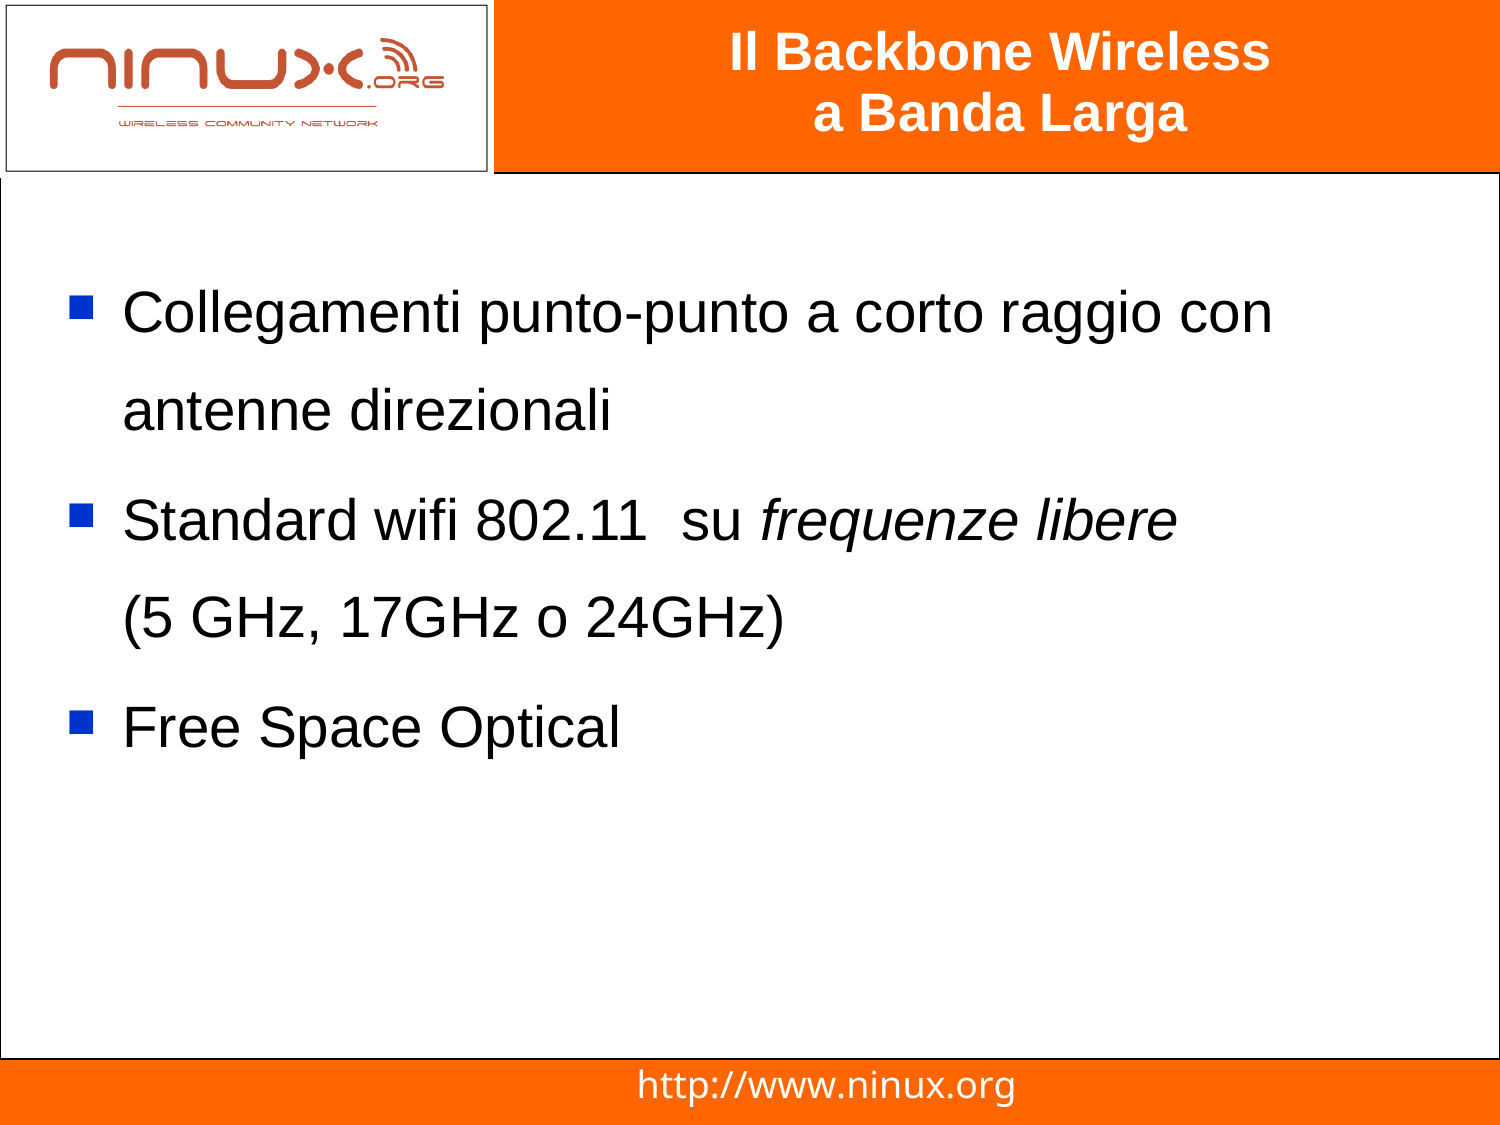

Il Backbone Wireless
a Banda Larga
# Collegamenti punto-punto a corto raggio con antenne direzionali
Standard wifi 802.11 su frequenze libere
(5 GHz, 17GHz o 24GHz)
Free Space Optical
http://www.ninux.org